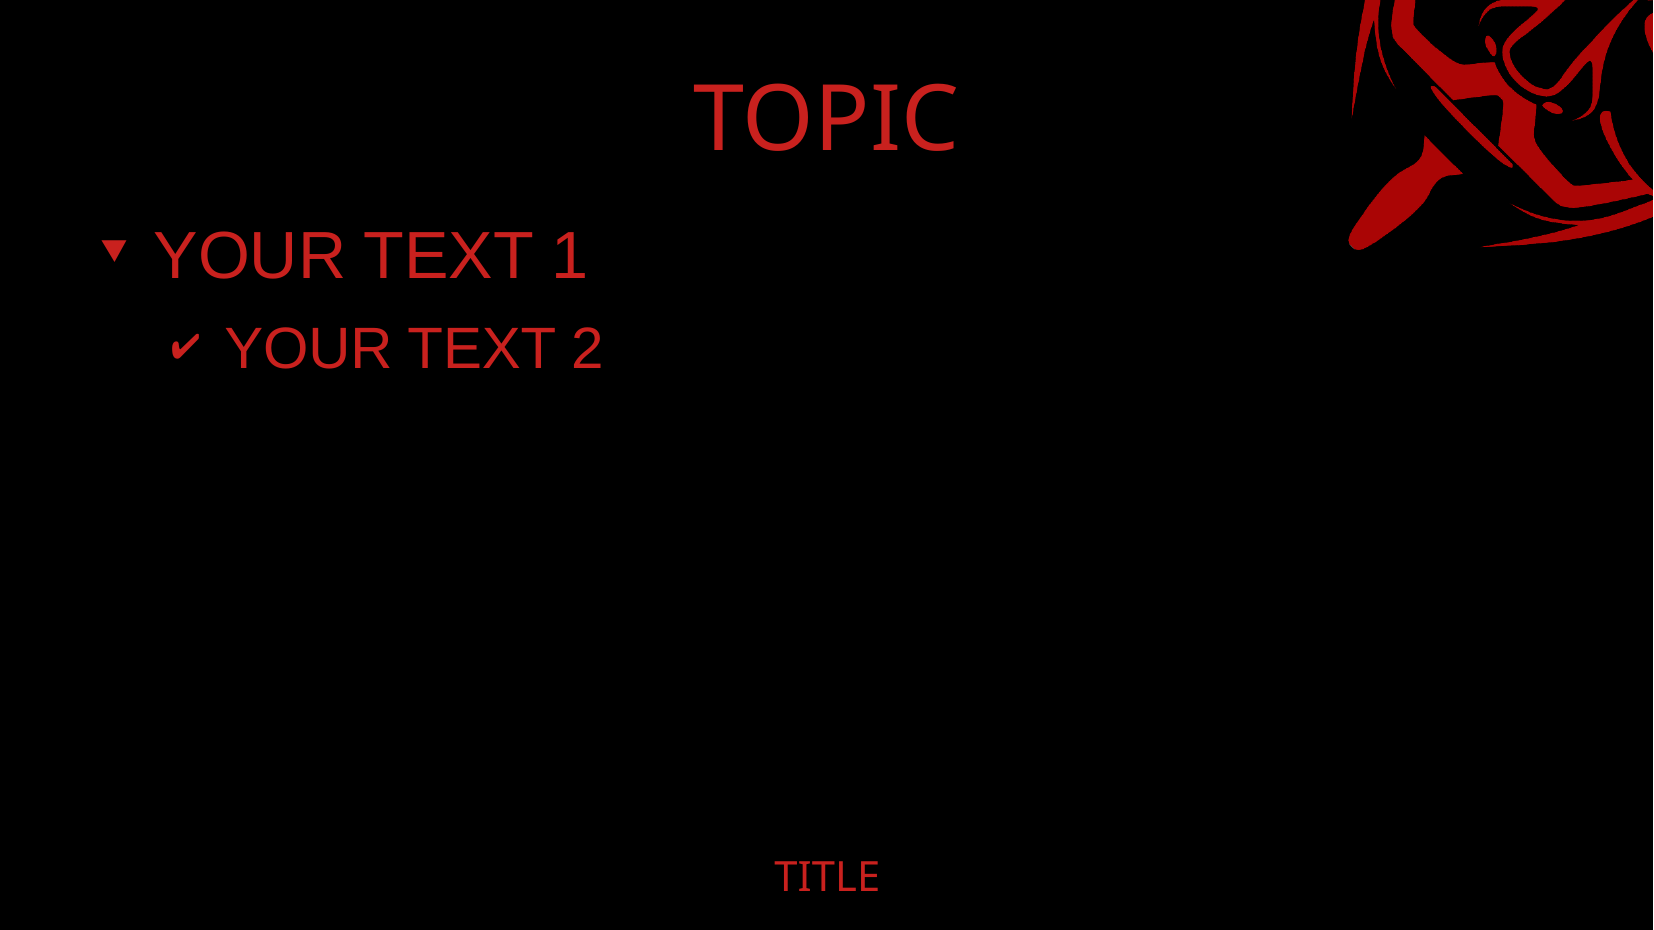

# TOPIC
YOUR TEXT 1
YOUR TEXT 2